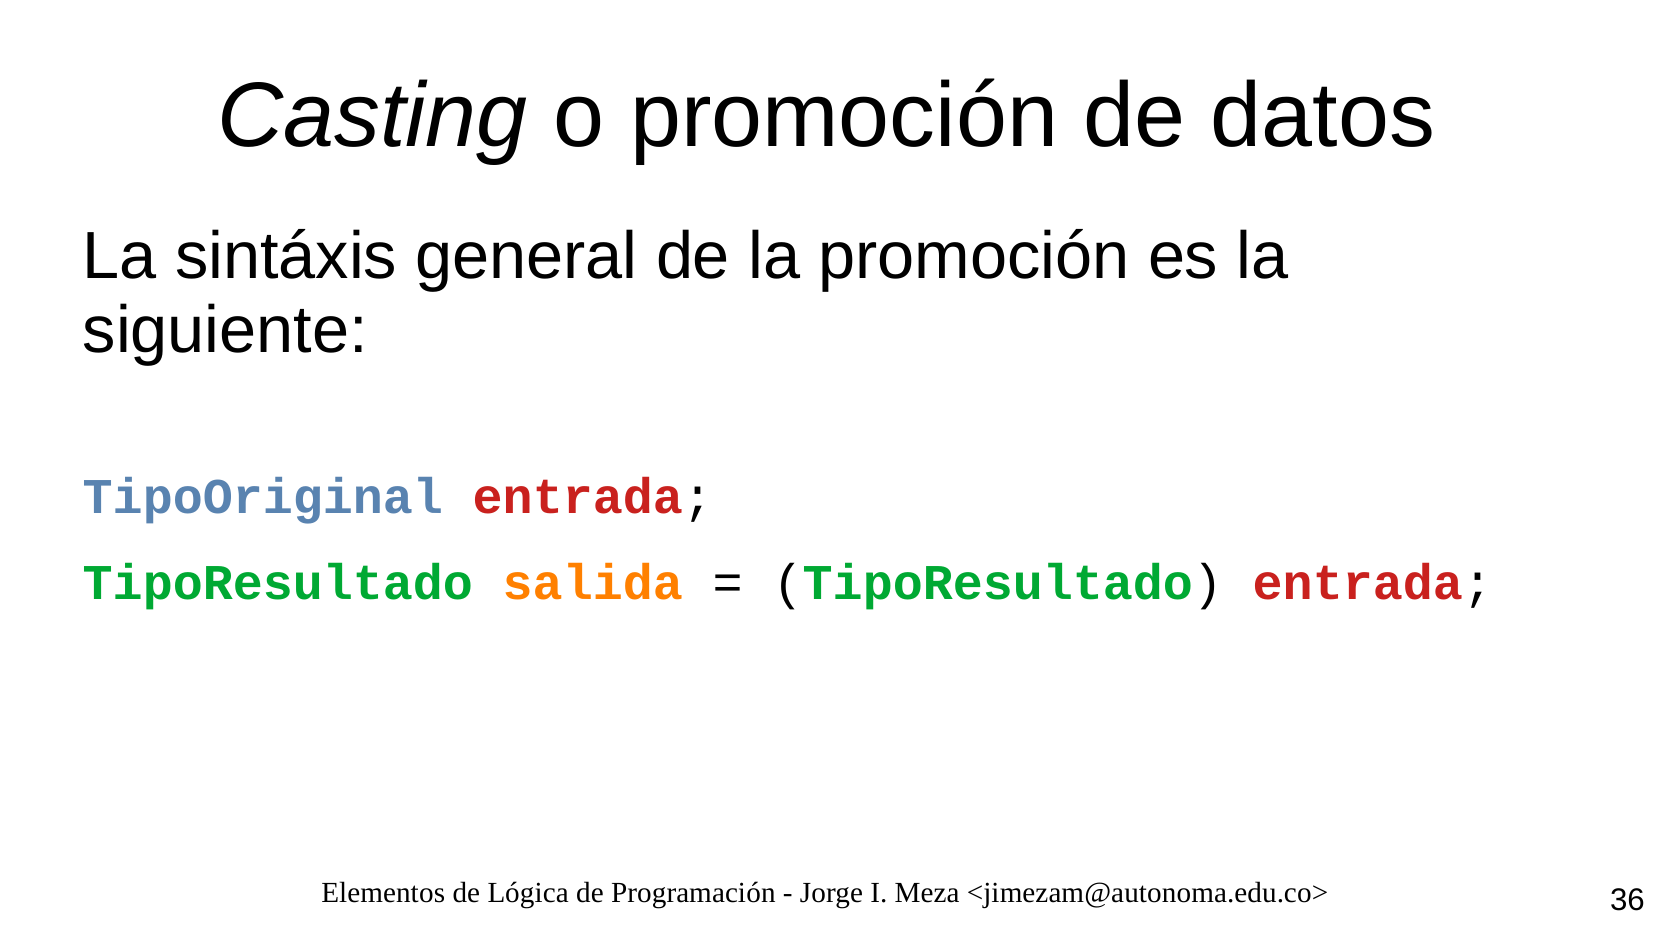

# Casting o promoción de datos
La sintáxis general de la promoción es la siguiente:
TipoOriginal entrada;
TipoResultado salida = (TipoResultado) entrada;
Elementos de Lógica de Programación - Jorge I. Meza <jimezam@autonoma.edu.co>